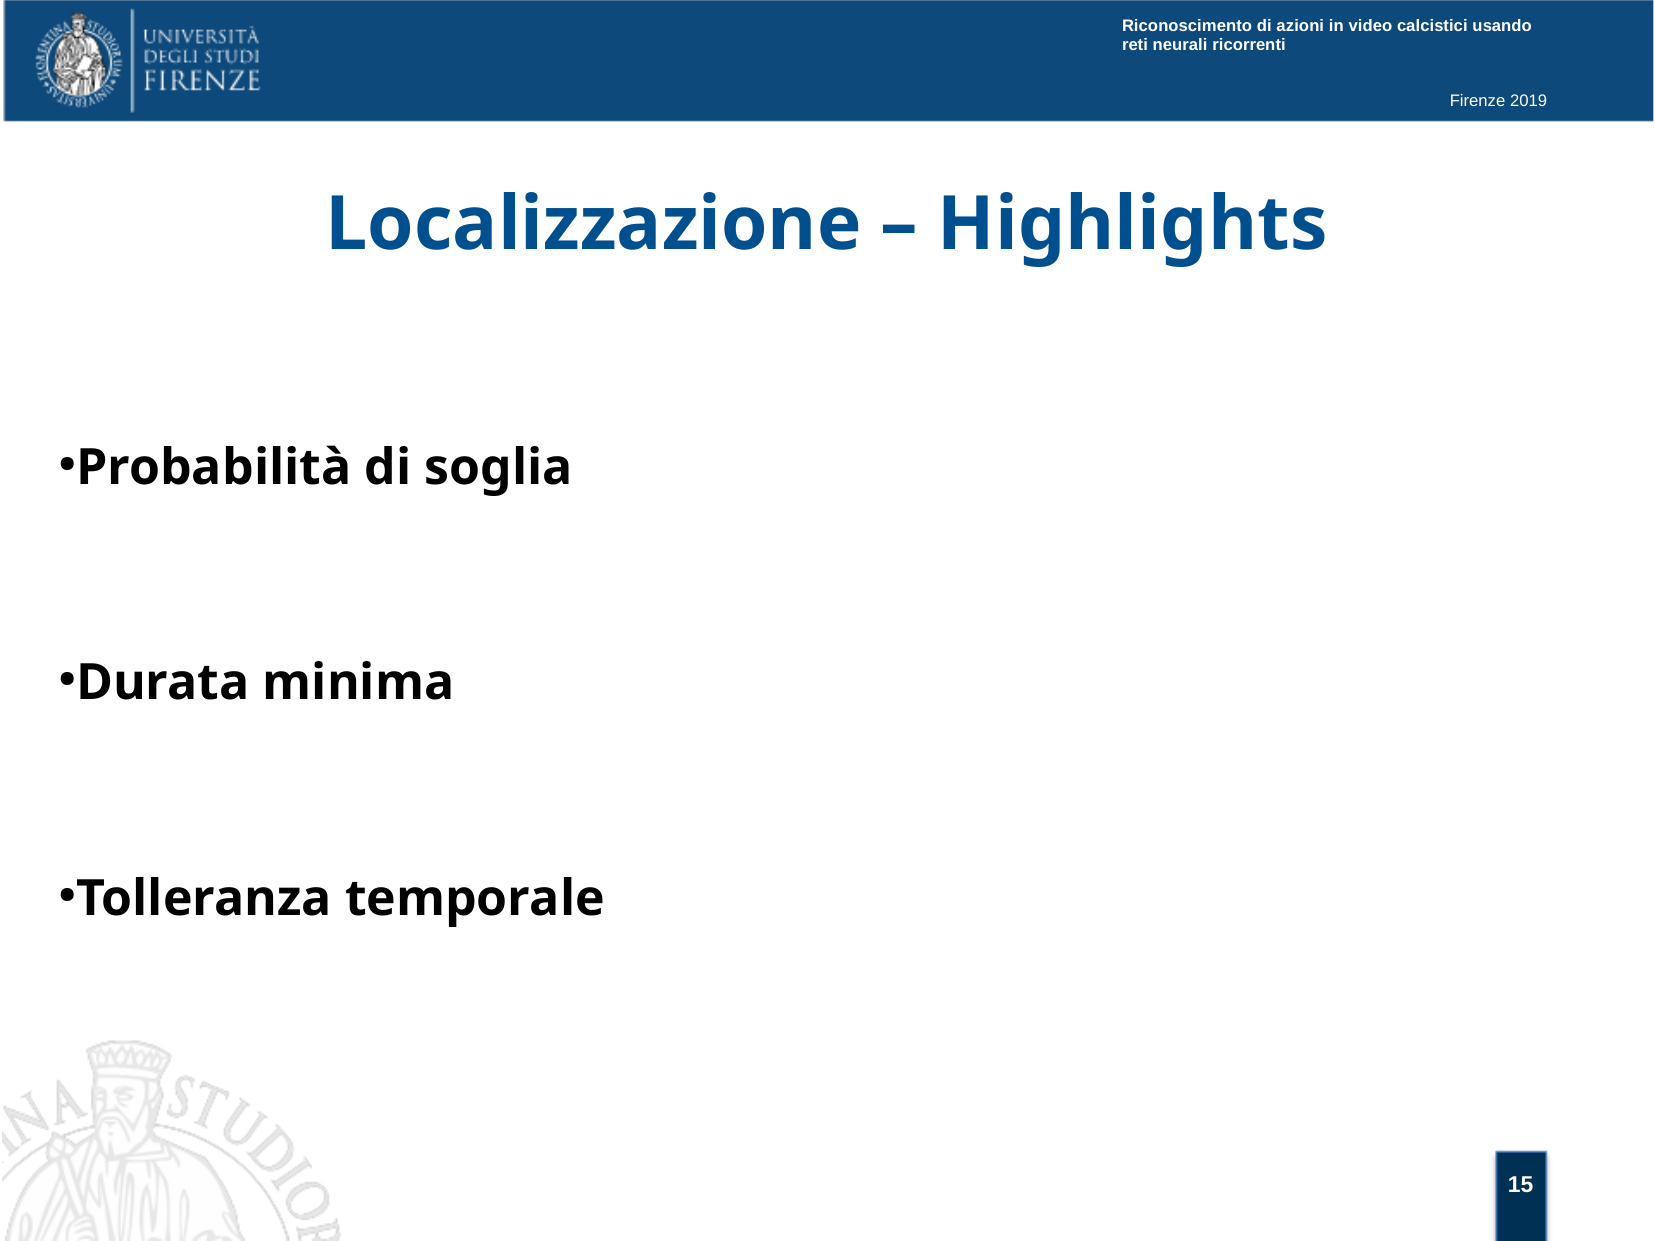

Riconoscimento di azioni in video calcistici usando reti neurali ricorrenti
Firenze 2019
Localizzazione – Highlights
Probabilità di soglia
Durata minima
Tolleranza temporale
15